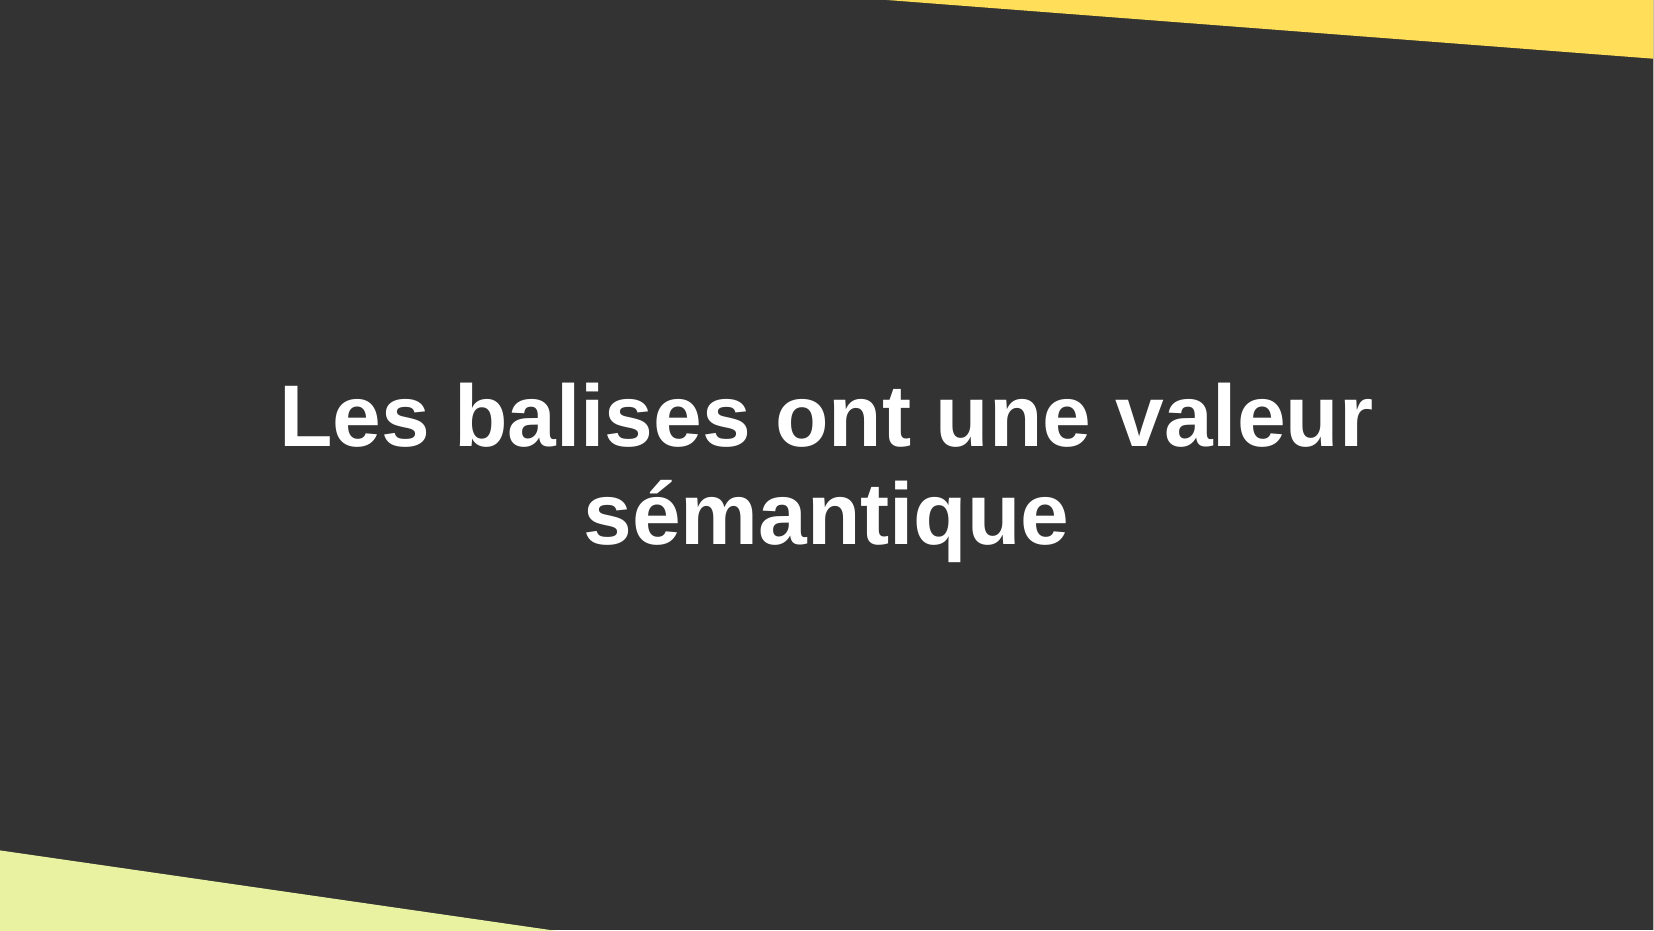

# Les balises ont une valeur sémantique